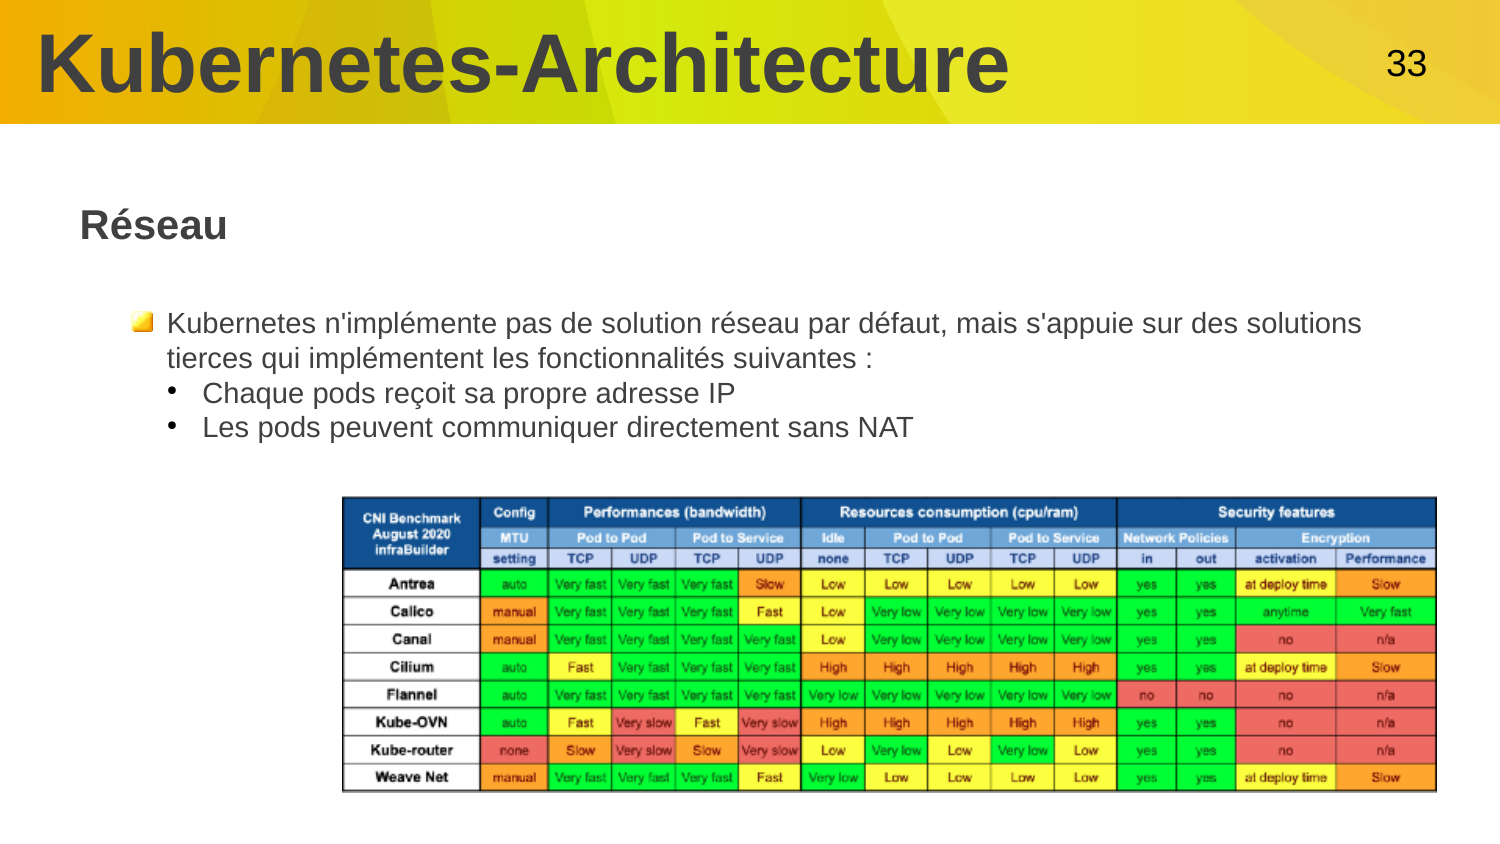

Kubernetes-Architecture
Réseau
Kubernetes n'implémente pas de solution réseau par défaut, mais s'appuie sur des solutions tierces qui implémentent les fonctionnalités suivantes :
Chaque pods reçoit sa propre adresse IP
Les pods peuvent communiquer directement sans NAT